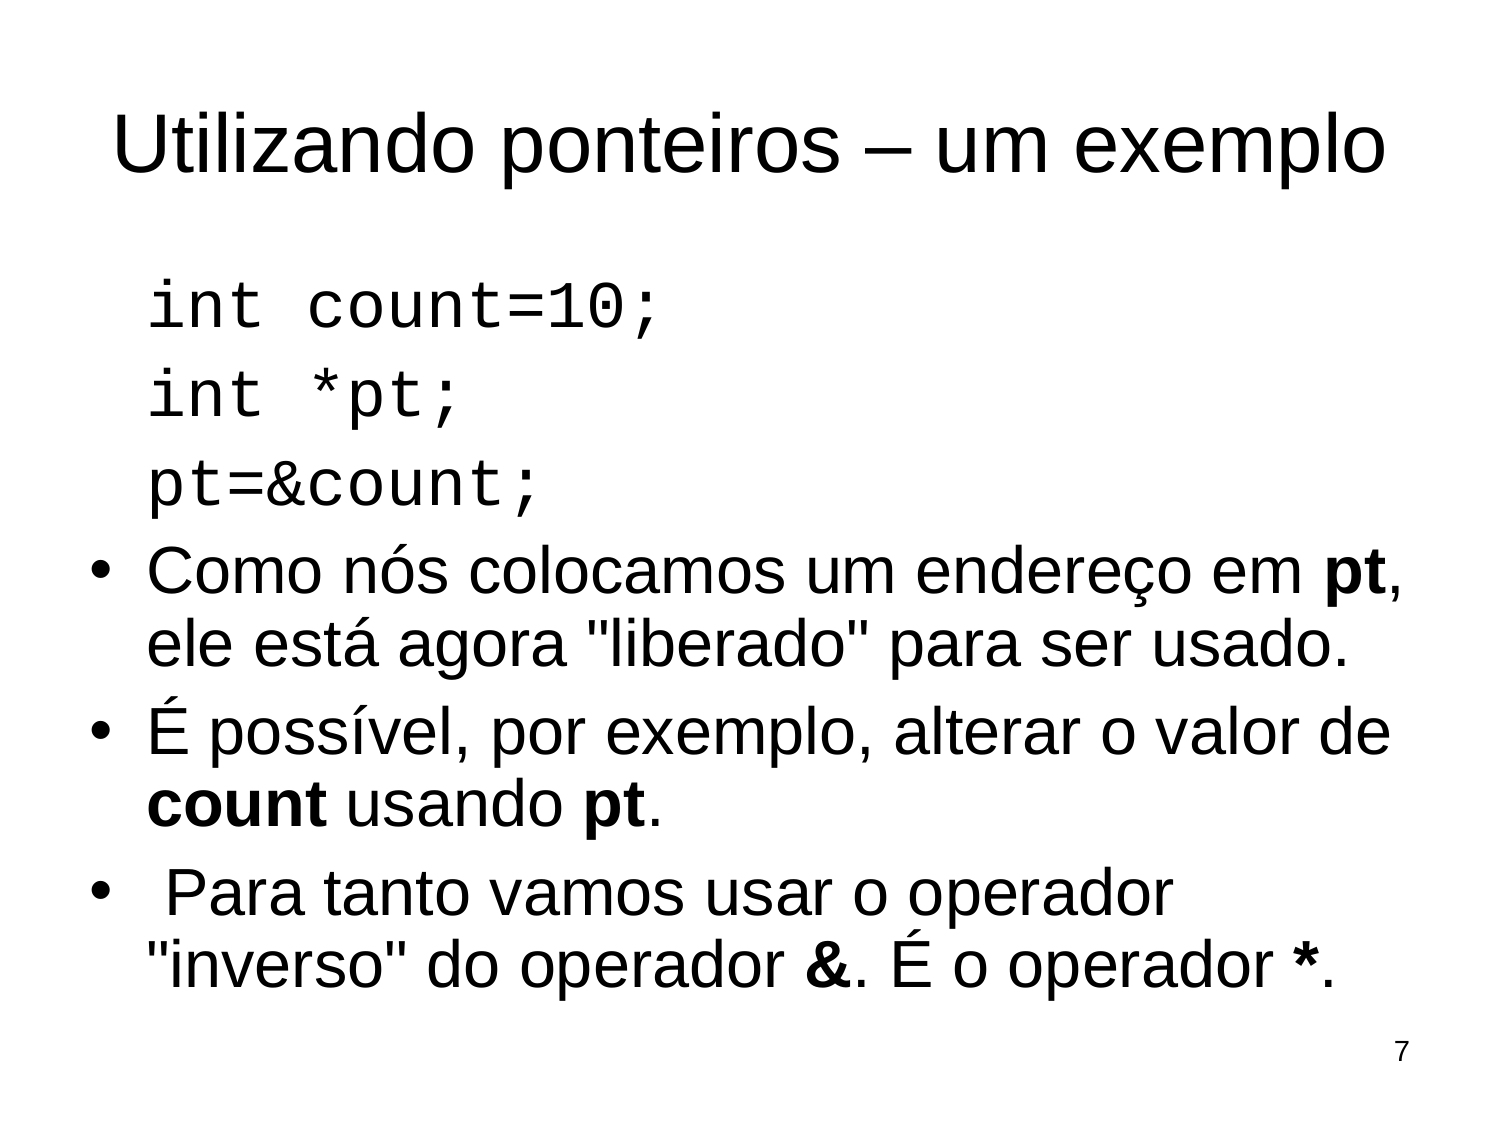

# Utilizando ponteiros – um exemplo
	int count=10;
	int *pt;
	pt=&count;
Como nós colocamos um endereço em pt, ele está agora "liberado" para ser usado.
É possível, por exemplo, alterar o valor de count usando pt.
 Para tanto vamos usar o operador "inverso" do operador &. É o operador *.
7